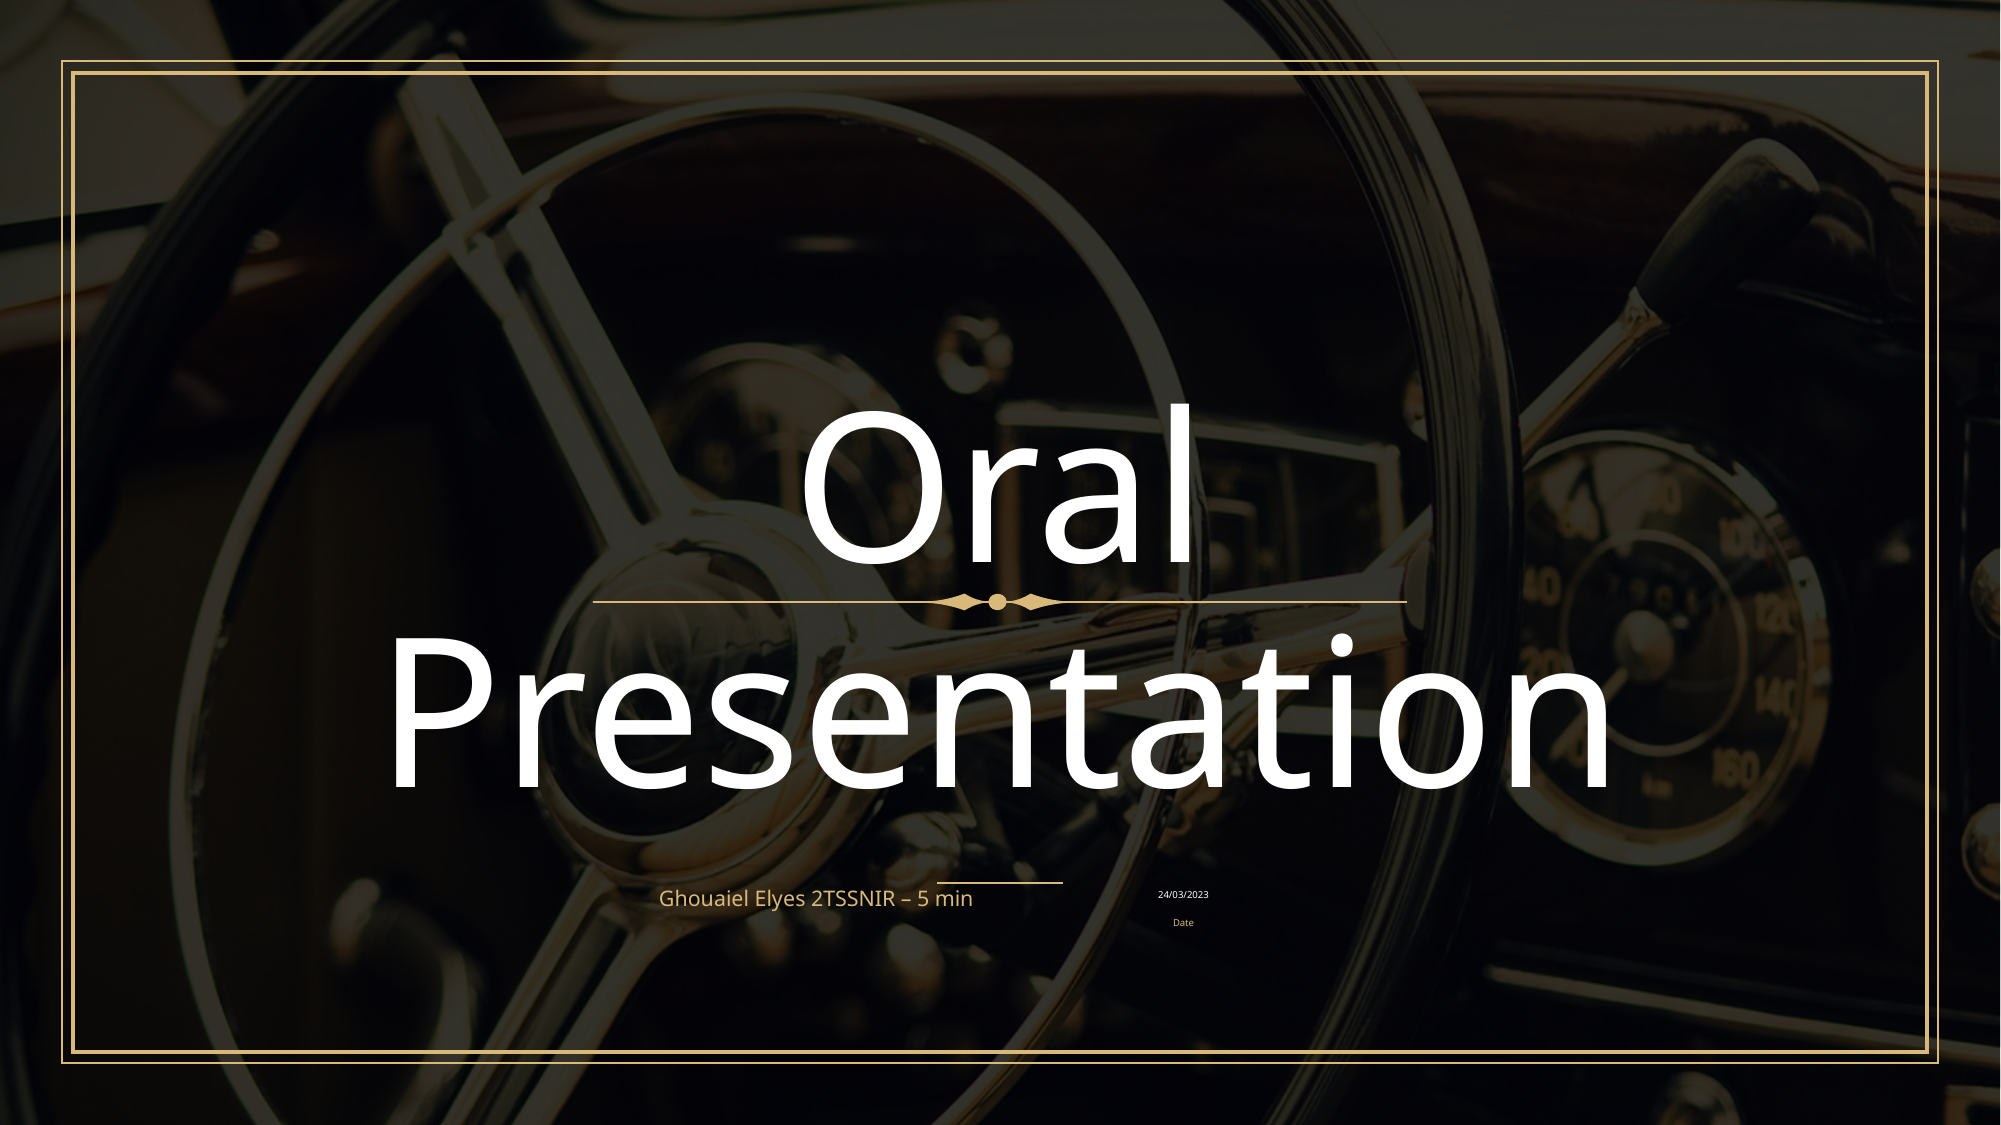

# Oral Presentation
Ghouaiel Elyes 2TSSNIR – 5 min
24/03/2023
Date